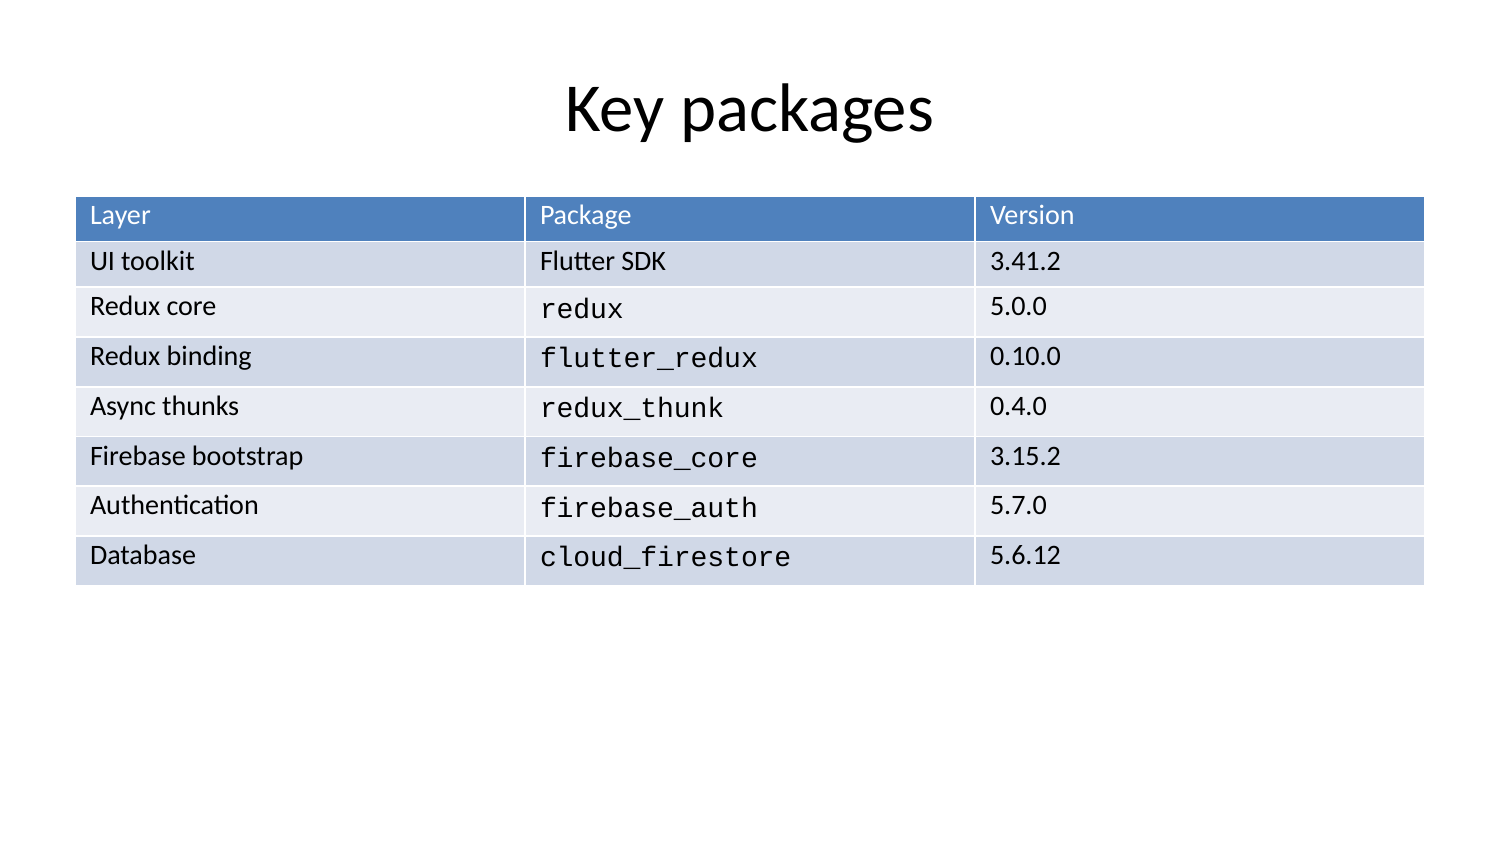

# Key packages
| Layer | Package | Version |
| --- | --- | --- |
| UI toolkit | Flutter SDK | 3.41.2 |
| Redux core | redux | 5.0.0 |
| Redux binding | flutter\_redux | 0.10.0 |
| Async thunks | redux\_thunk | 0.4.0 |
| Firebase bootstrap | firebase\_core | 3.15.2 |
| Authentication | firebase\_auth | 5.7.0 |
| Database | cloud\_firestore | 5.6.12 |